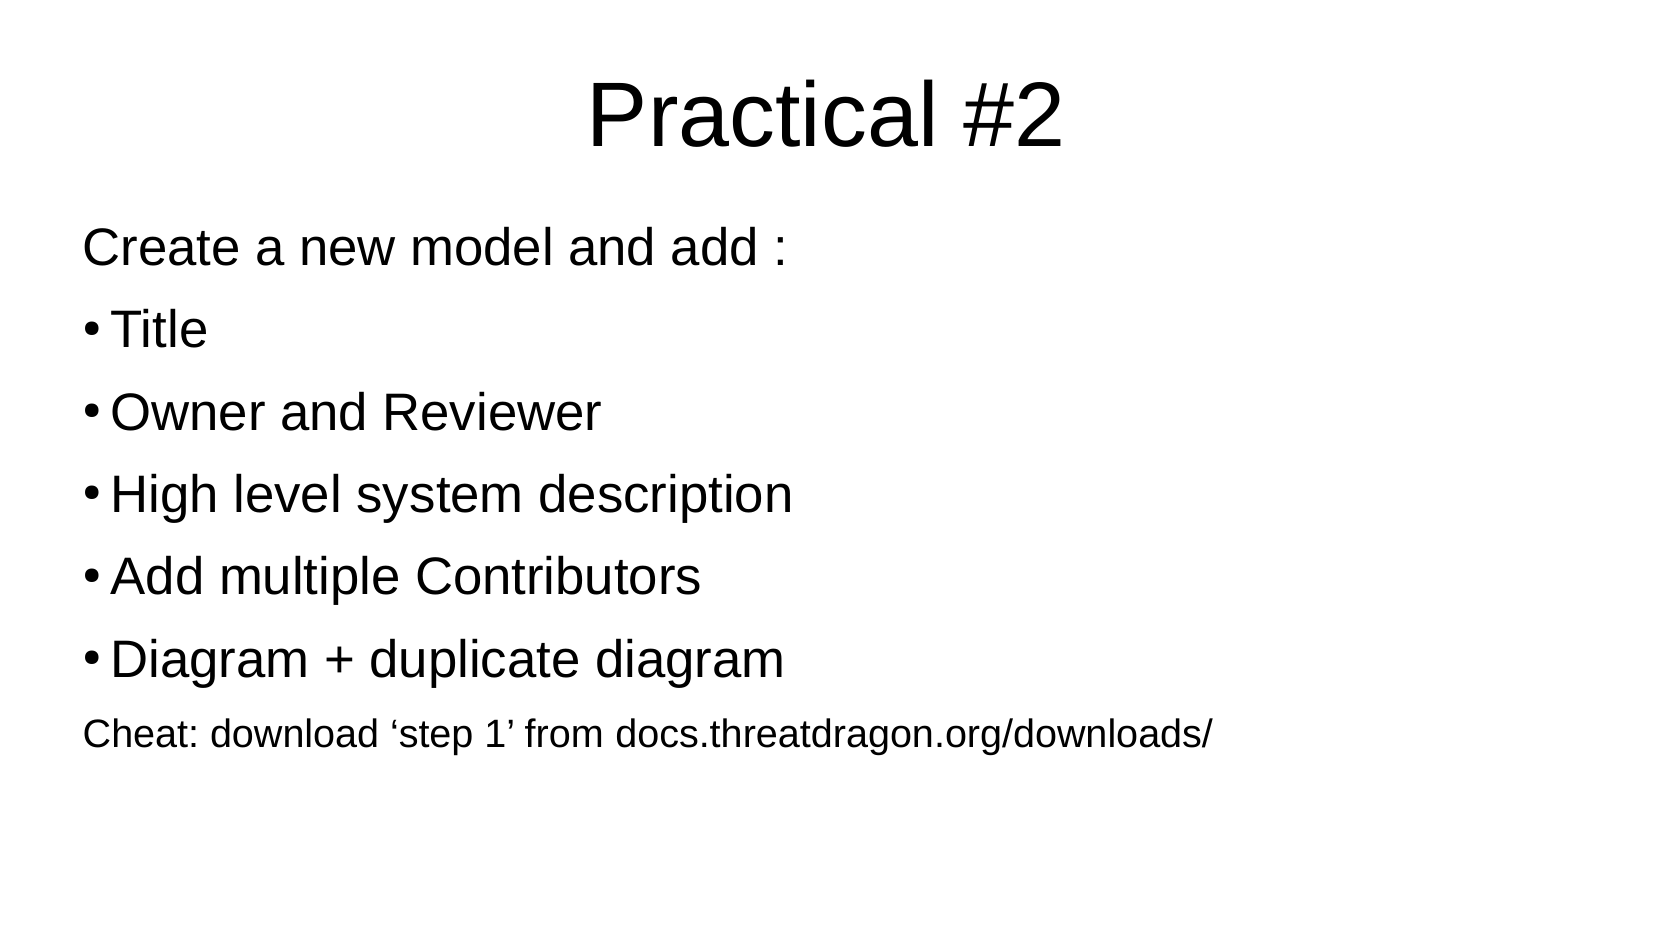

# Practical #2
Create a new model and add :
Title
Owner and Reviewer
High level system description
Add multiple Contributors
Diagram + duplicate diagram
Cheat: download ‘step 1’ from docs.threatdragon.org/downloads/